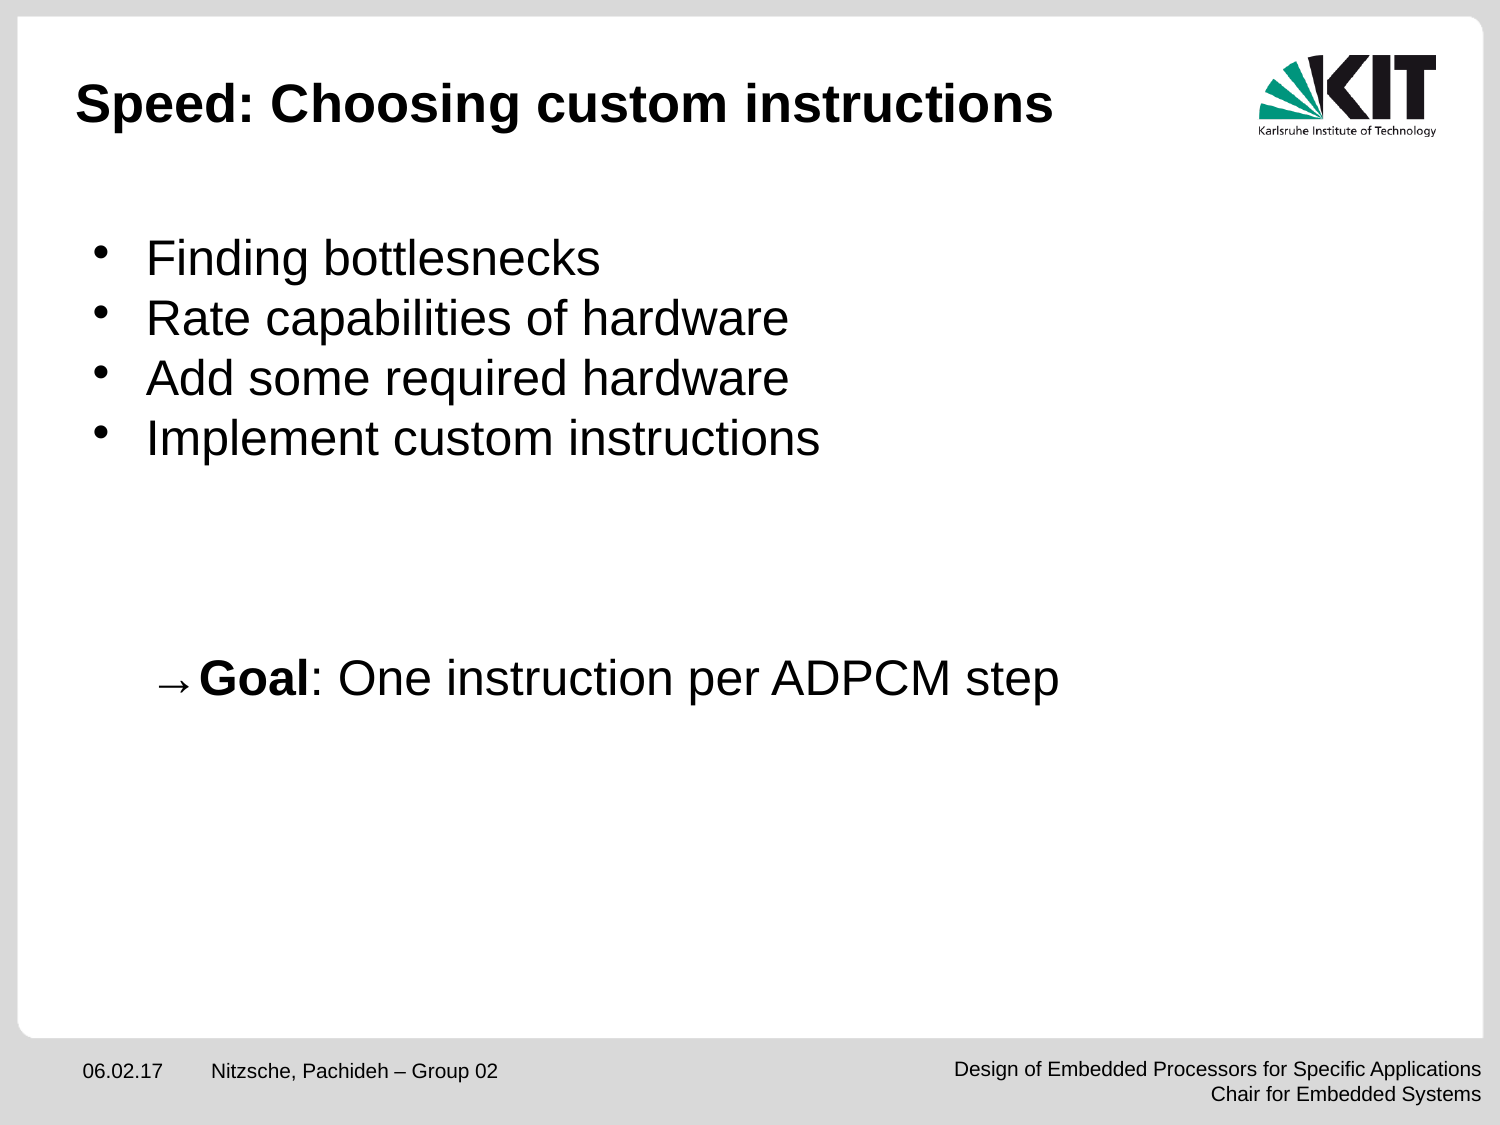

Speed: Choosing custom instructions
Finding bottlesnecks
Rate capabilities of hardware
Add some required hardware
Implement custom instructions
	→Goal: One instruction per ADPCM step
Nitzsche, Pachideh – Group 02